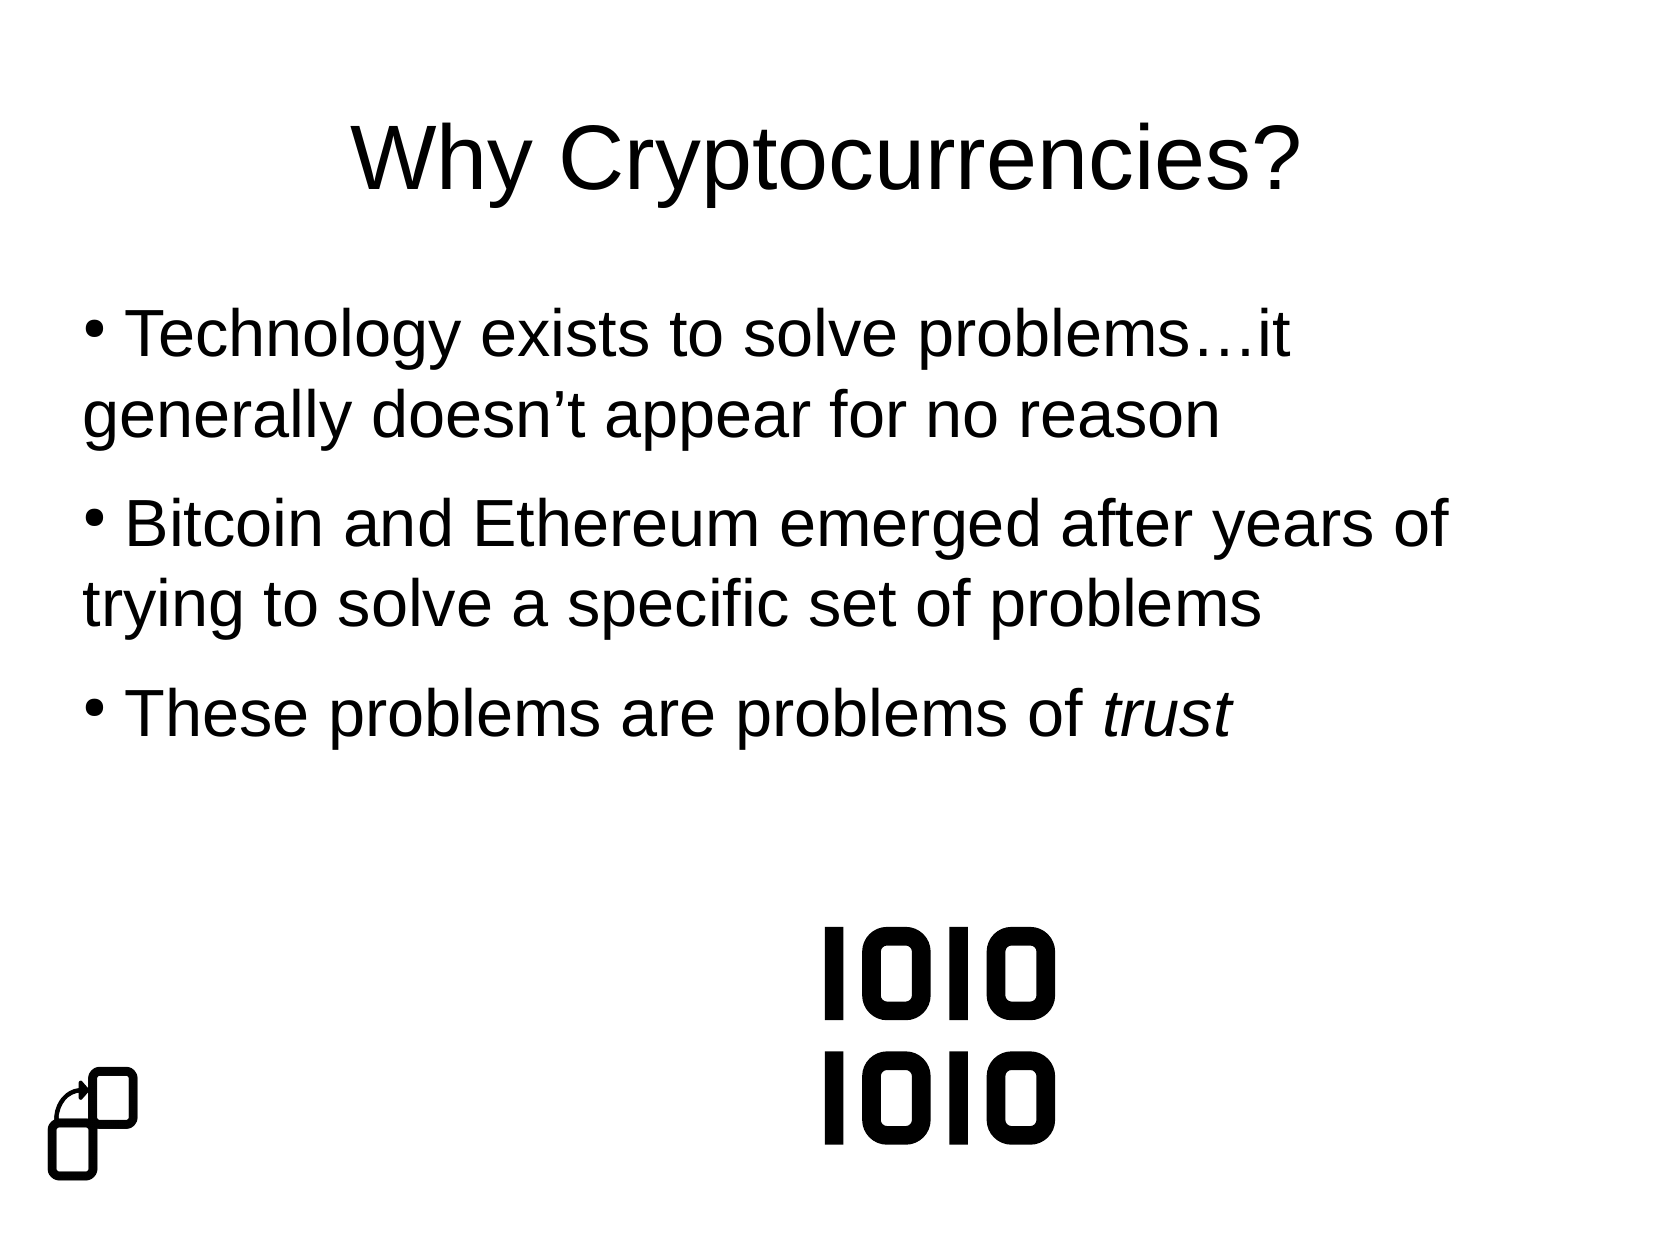

Why Cryptocurrencies?
# Technology exists to solve problems…it generally doesn’t appear for no reason
 Bitcoin and Ethereum emerged after years of trying to solve a specific set of problems
 These problems are problems of trust